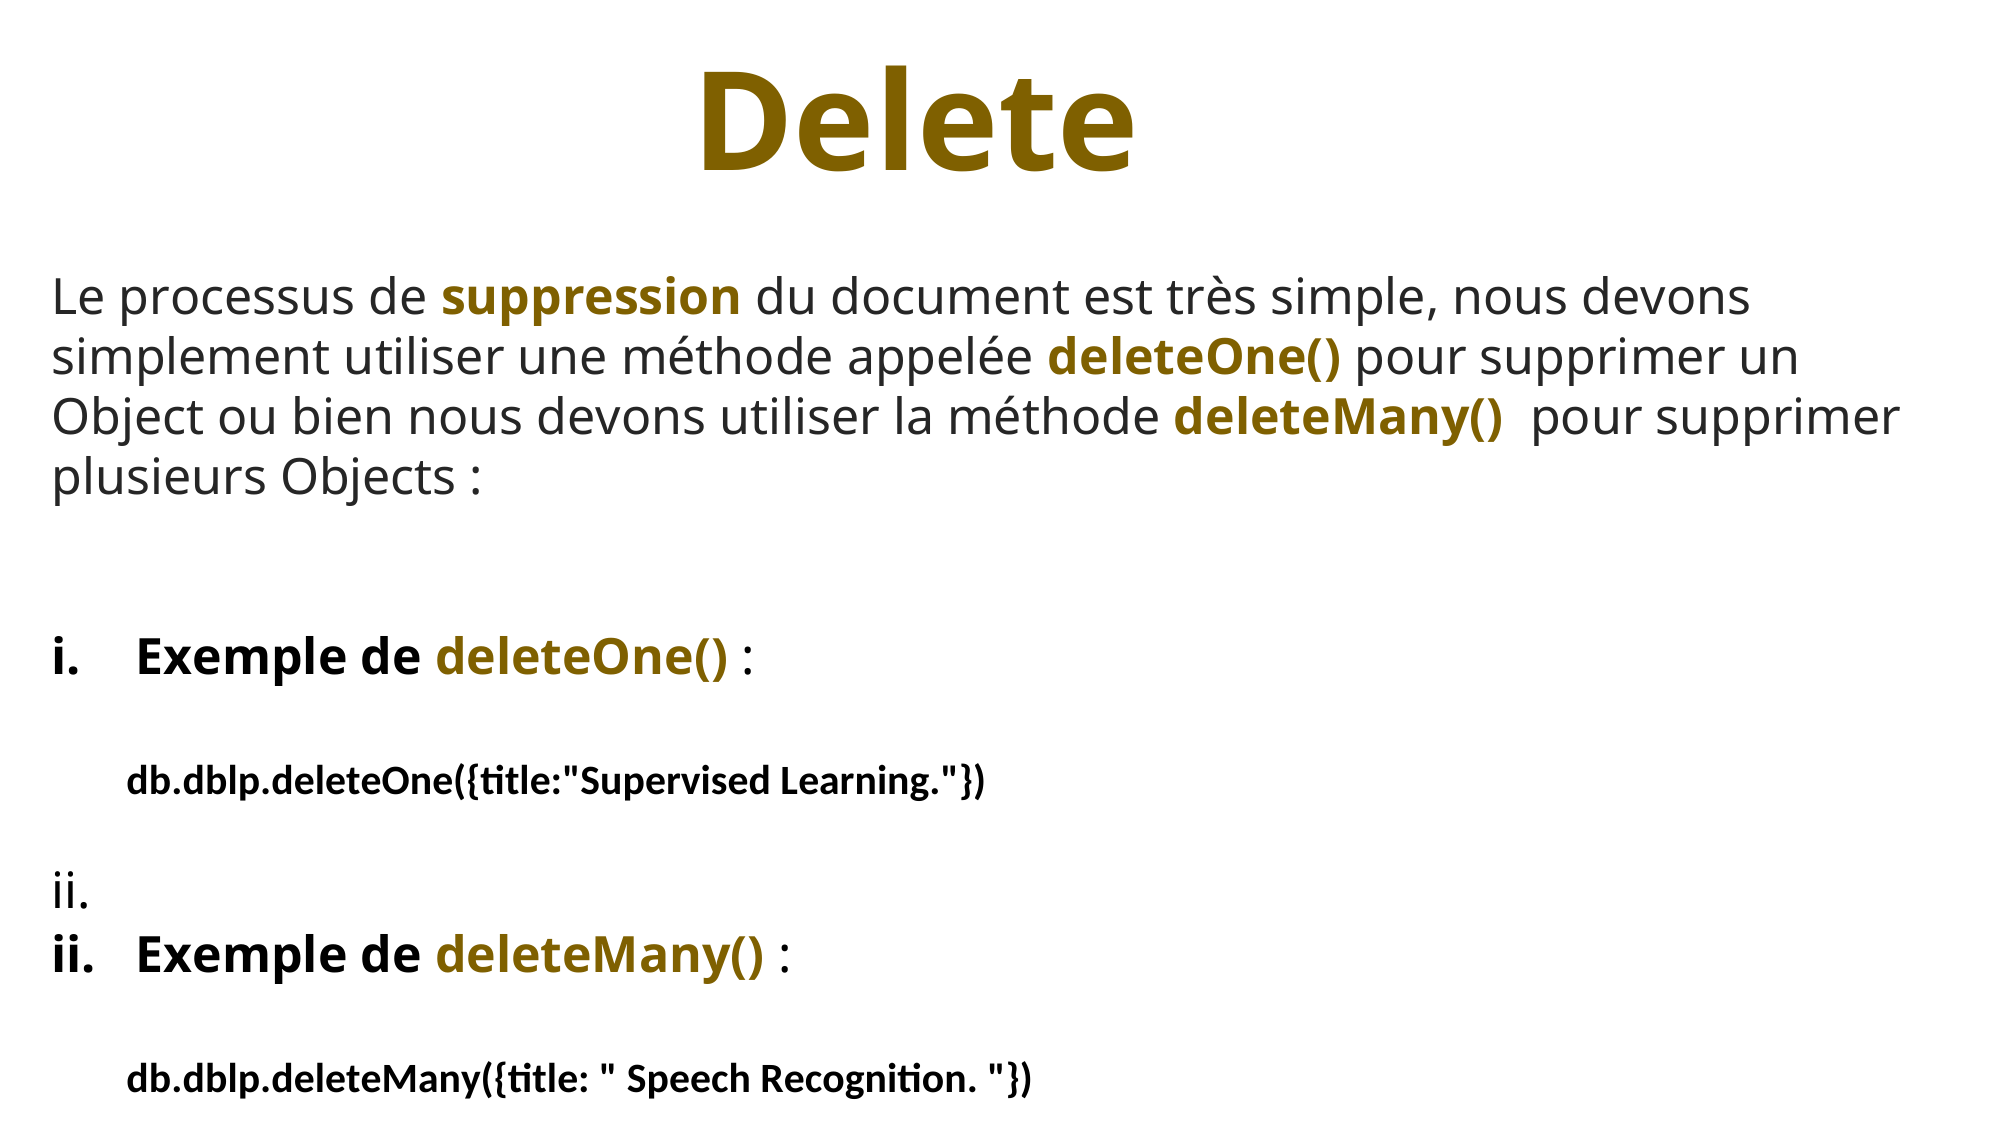

Delete
Le processus de suppression du document est très simple, nous devons simplement utiliser une méthode appelée deleteOne() pour supprimer un Object ou bien nous devons utiliser la méthode deleteMany() pour supprimer plusieurs Objects :
Exemple de deleteOne() :
	db.dblp.deleteOne({title:"Supervised Learning."})
Exemple de deleteMany() :
	db.dblp.deleteMany({title: " Speech Recognition. "})